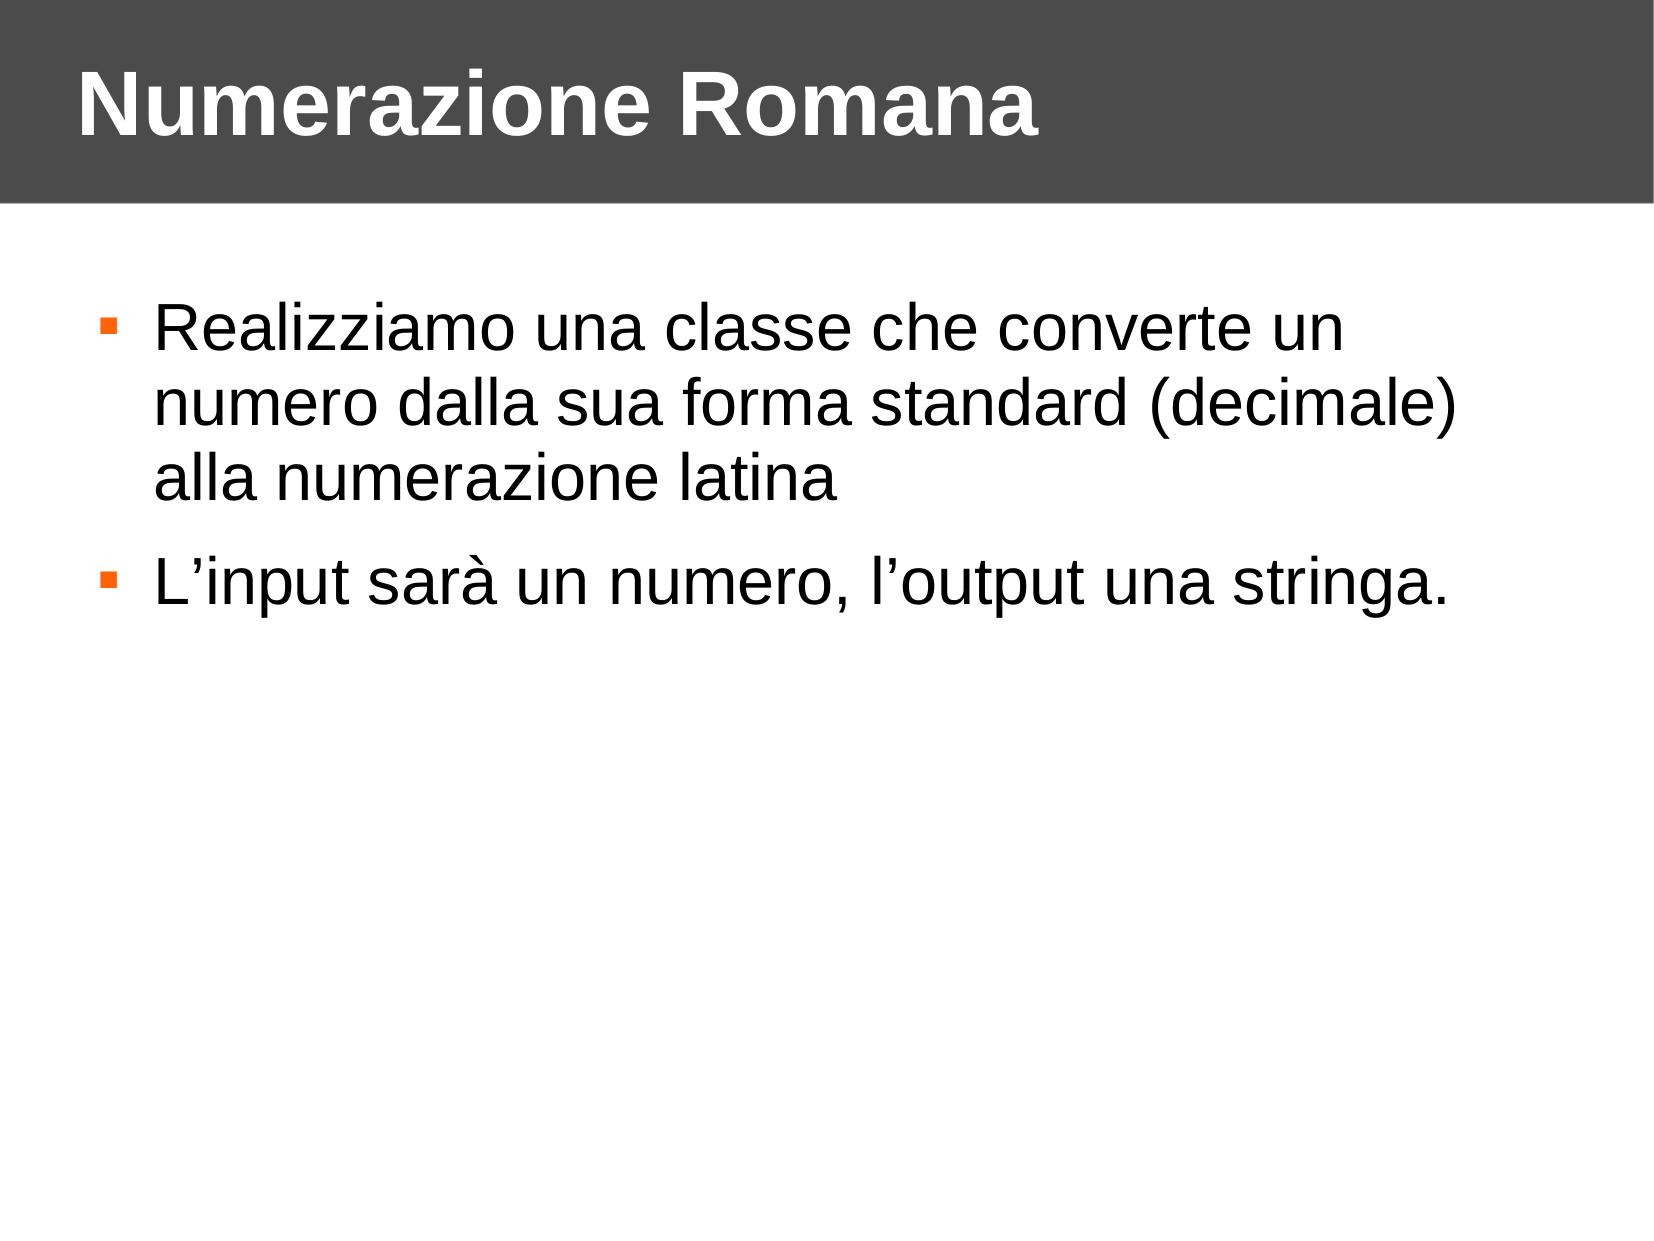

# Numerazione Romana
Realizziamo una classe che converte un numero dalla sua forma standard (decimale) alla numerazione latina
L’input sarà un numero, l’output una stringa.